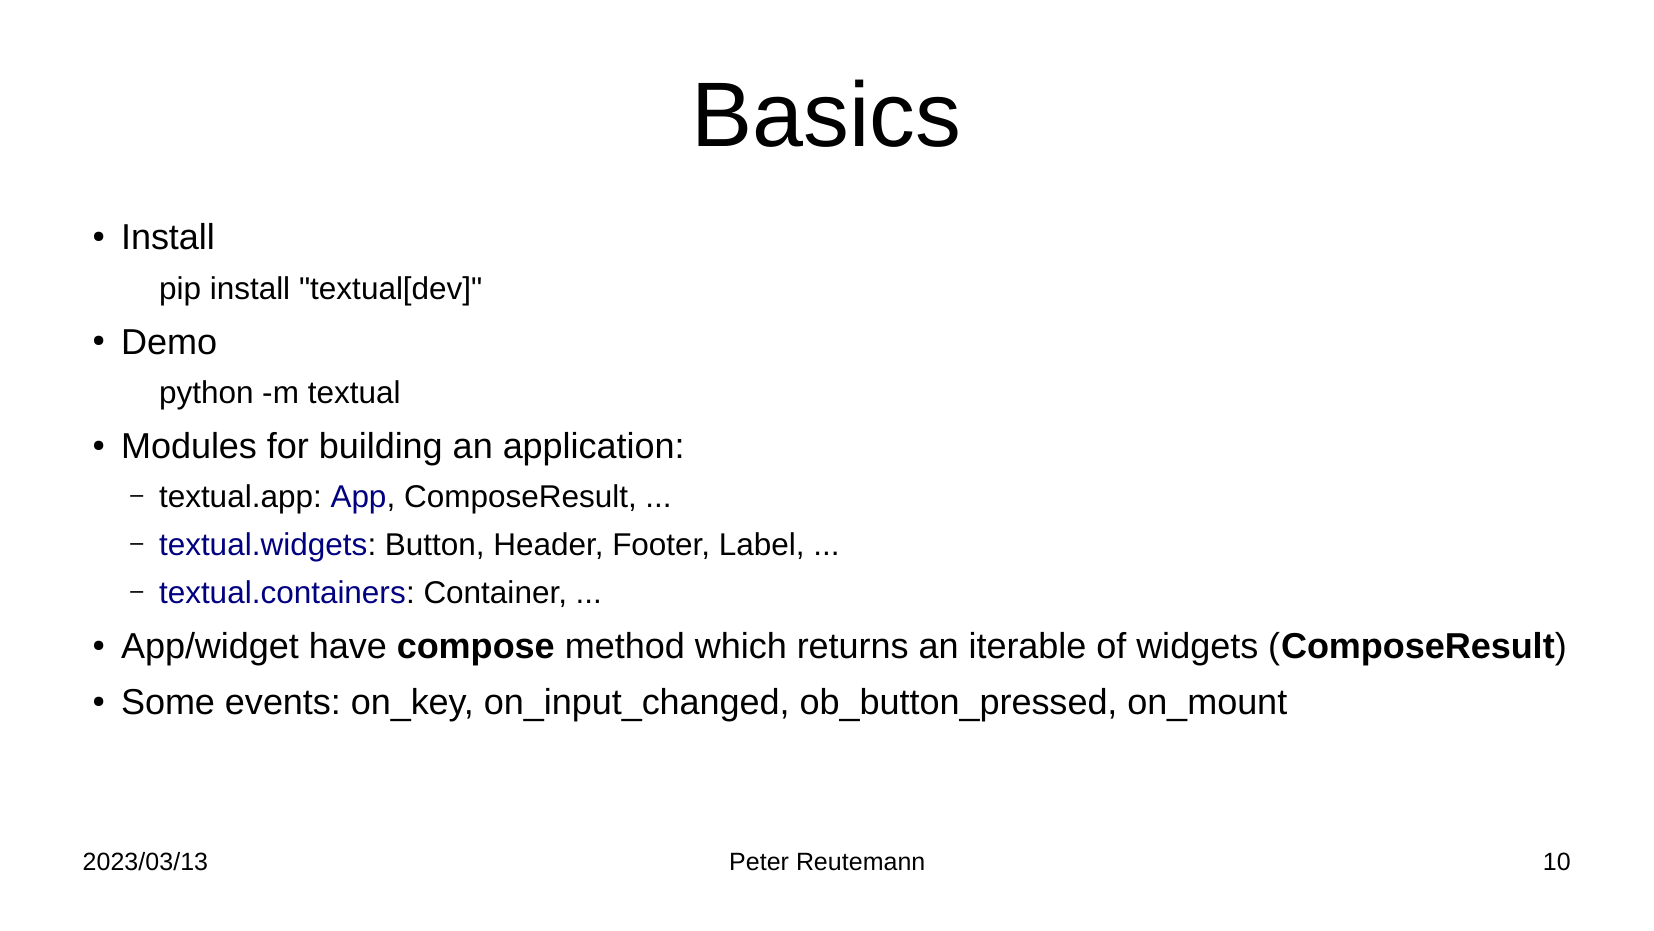

# Basics
Install
pip install "textual[dev]"
Demo
python -m textual
Modules for building an application:
textual.app: App, ComposeResult, ...
textual.widgets: Button, Header, Footer, Label, ...
textual.containers: Container, ...
App/widget have compose method which returns an iterable of widgets (ComposeResult)
Some events: on_key, on_input_changed, ob_button_pressed, on_mount
2023/03/13
Peter Reutemann
10